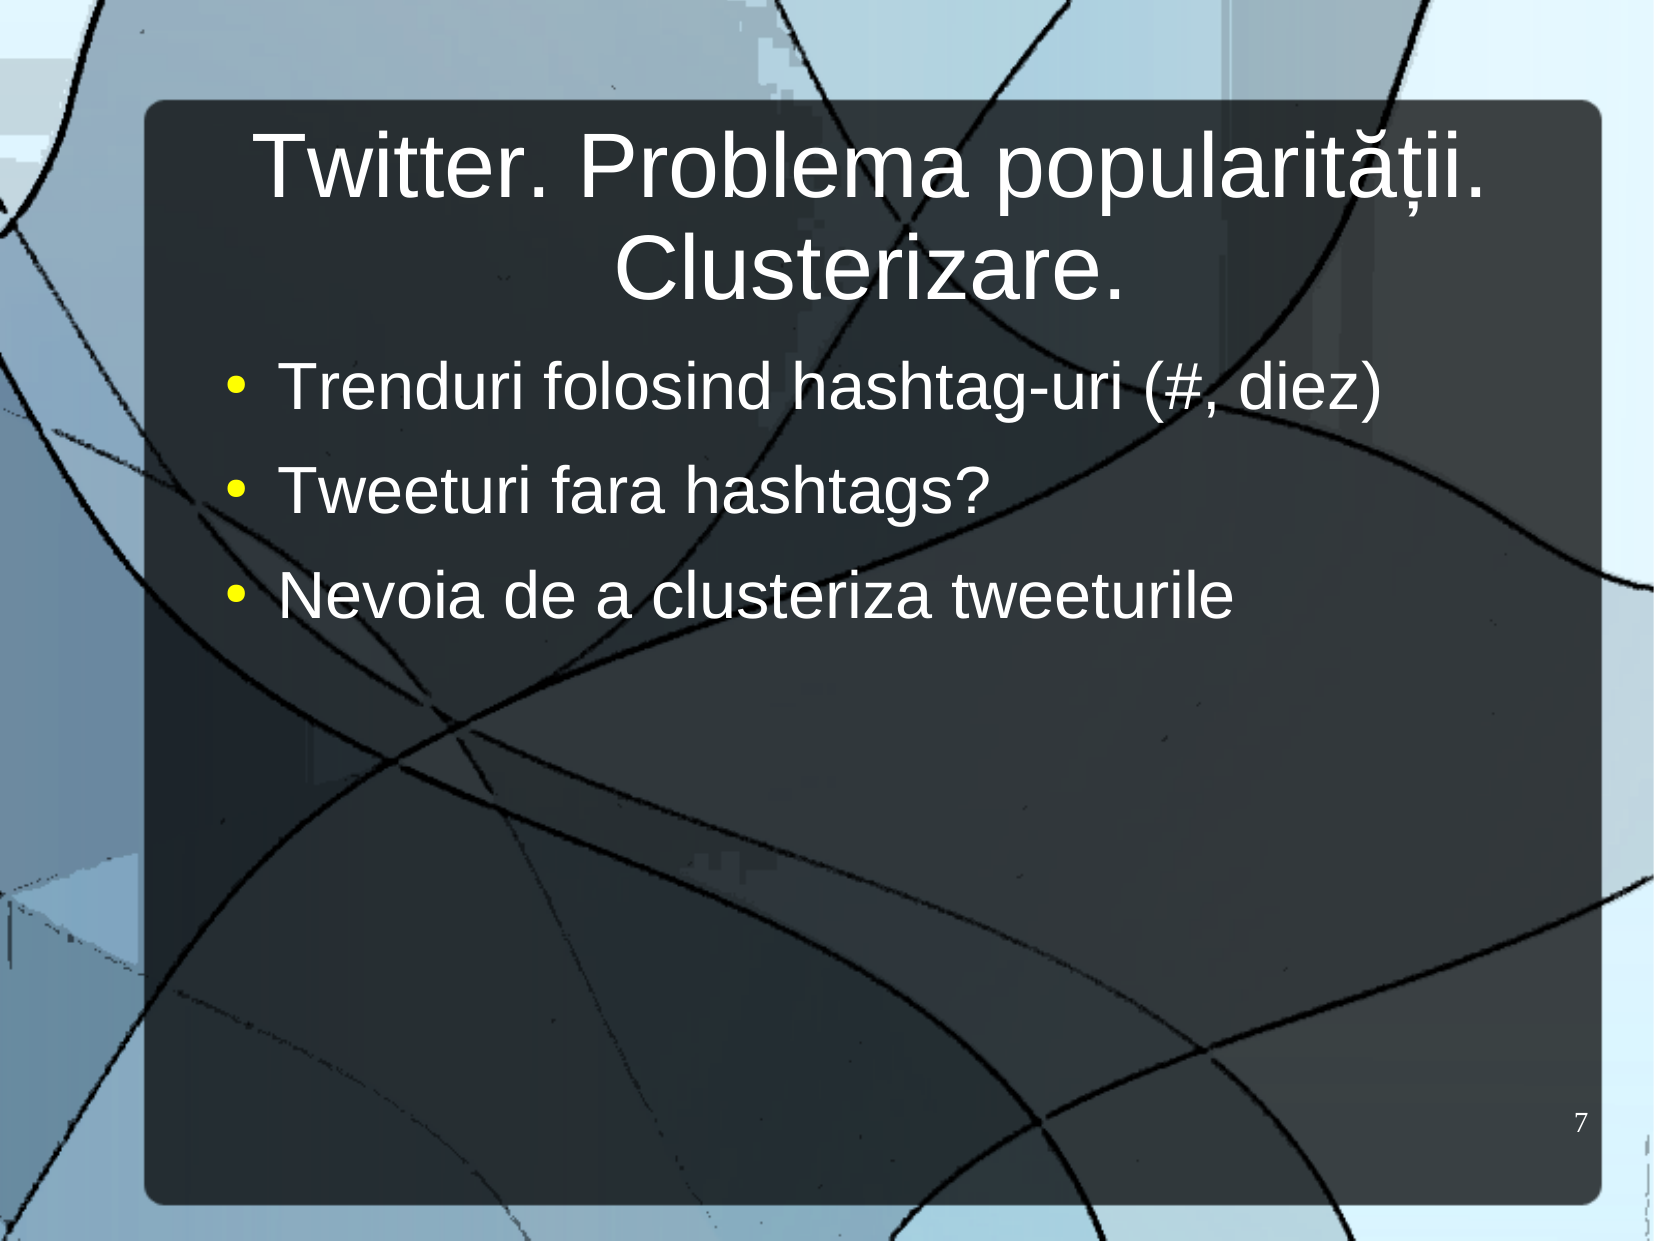

# Twitter. Problema popularității. Clusterizare.
Trenduri folosind hashtag-uri (#, diez)
Tweeturi fara hashtags?
Nevoia de a clusteriza tweeturile
7